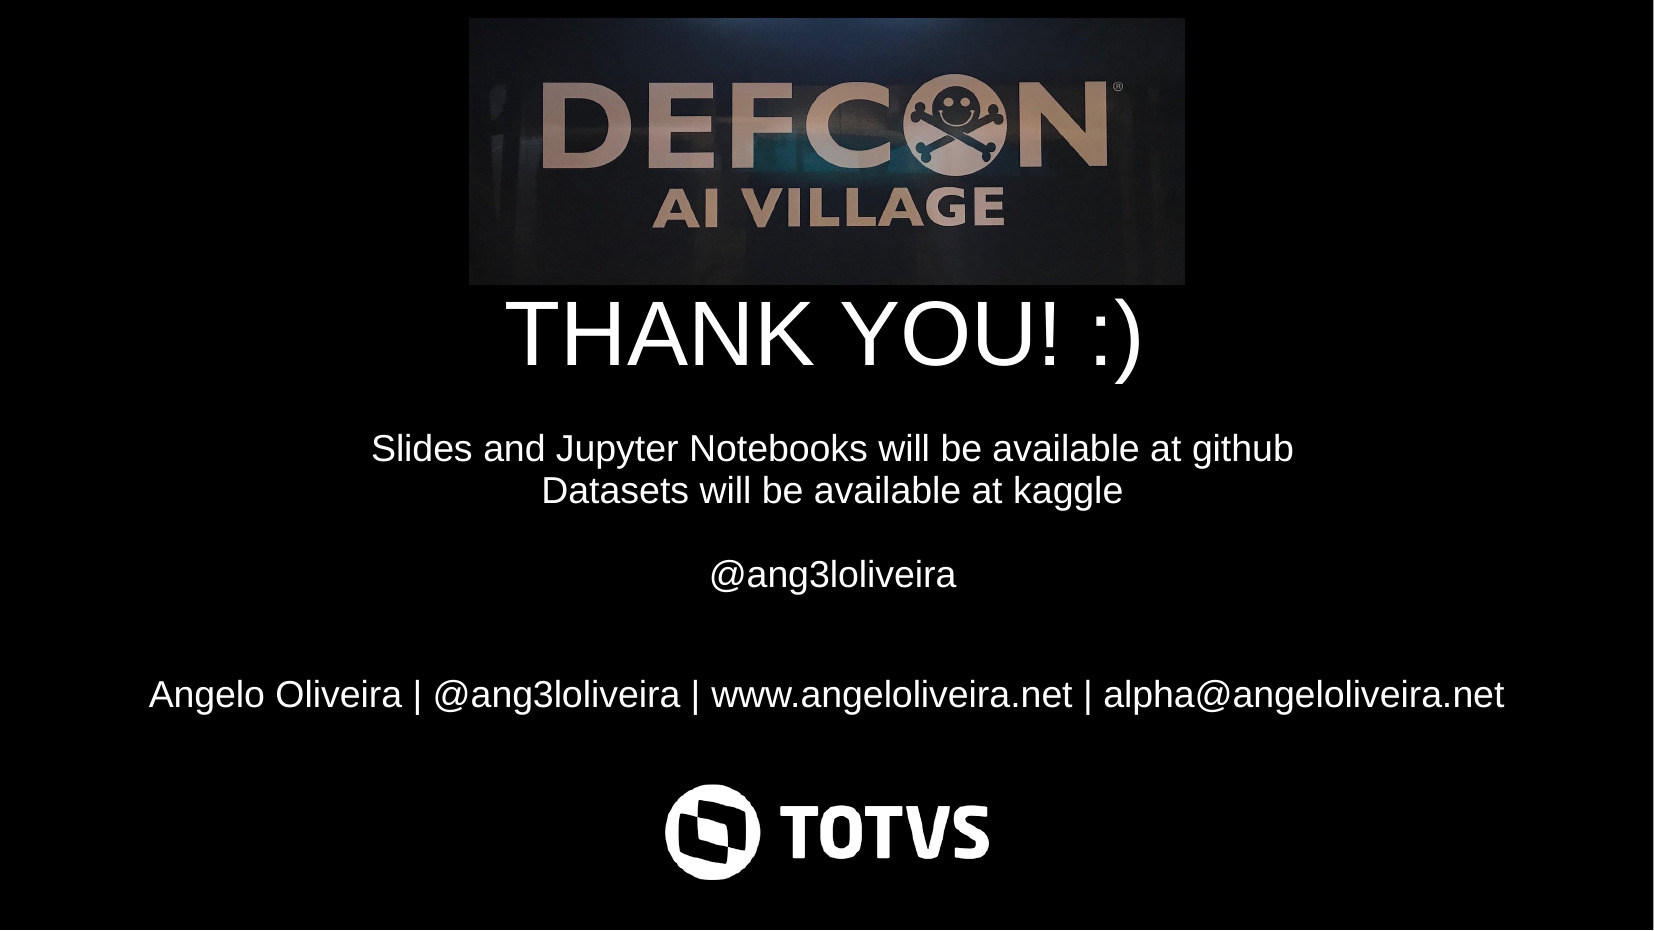

# THANK YOU! :)
Slides and Jupyter Notebooks will be available at github
Datasets will be available at kaggle
@ang3loliveira
Angelo Oliveira | @ang3loliveira | www.angeloliveira.net | alpha@angeloliveira.net